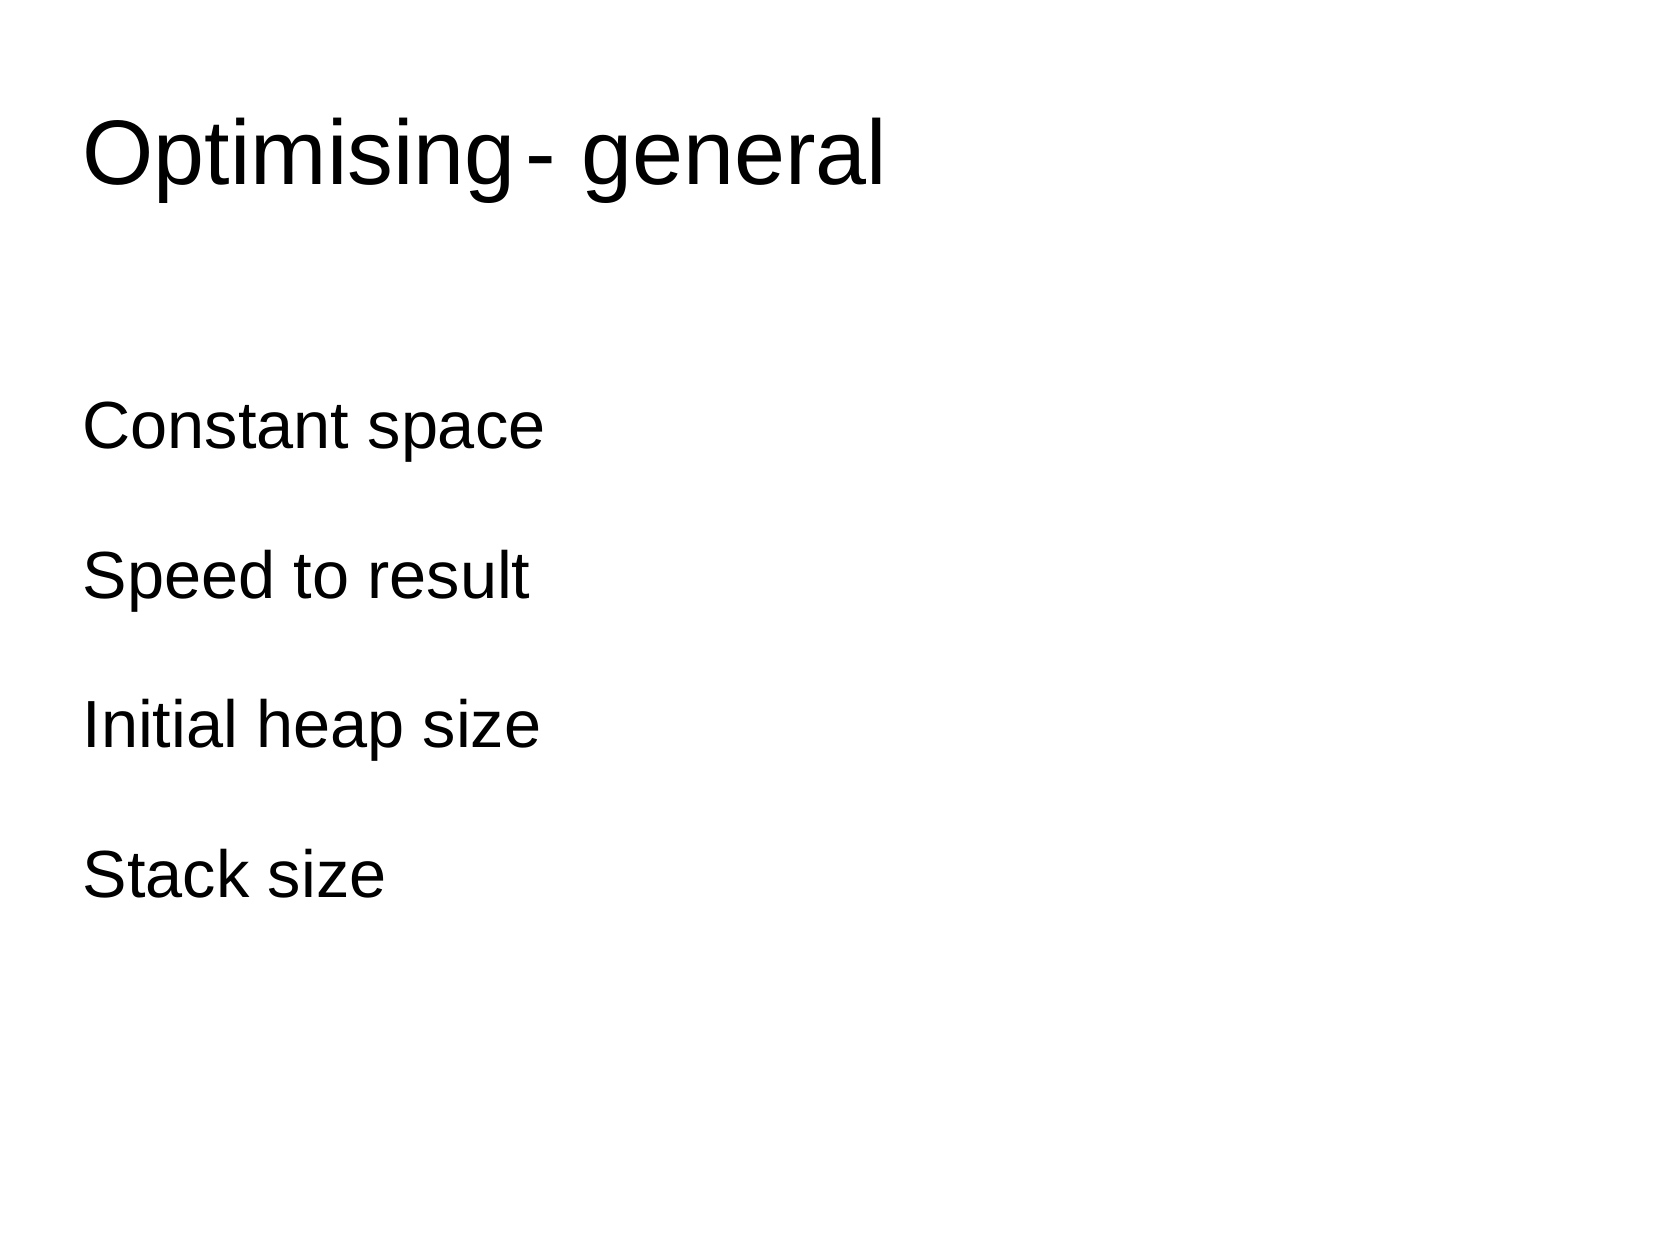

# Optimising	- general
Constant space
Speed to result
Initial heap size
Stack size